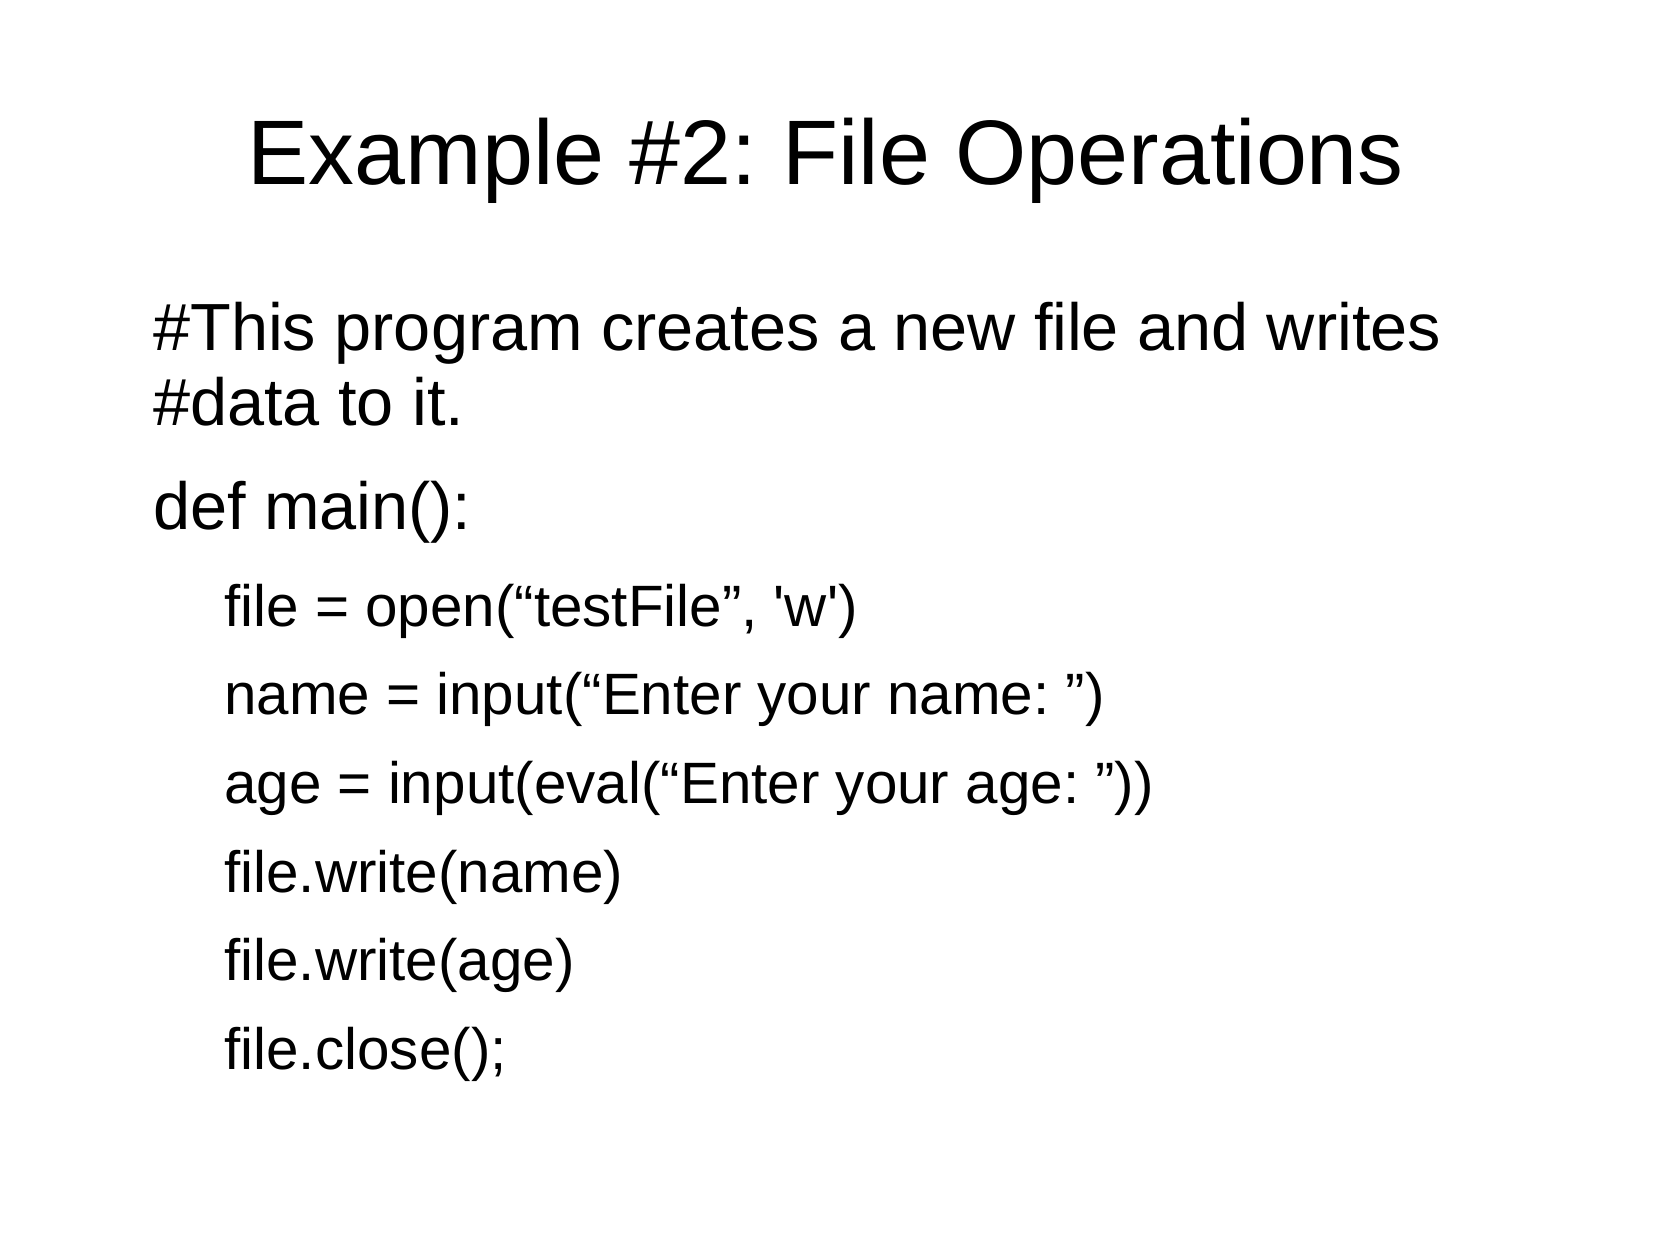

# Example #2: File Operations
#This program creates a new file and writes #data to it.
def main():
file = open(“testFile”, 'w')
name = input(“Enter your name: ”)
age = input(eval(“Enter your age: ”))
file.write(name)
file.write(age)
file.close();